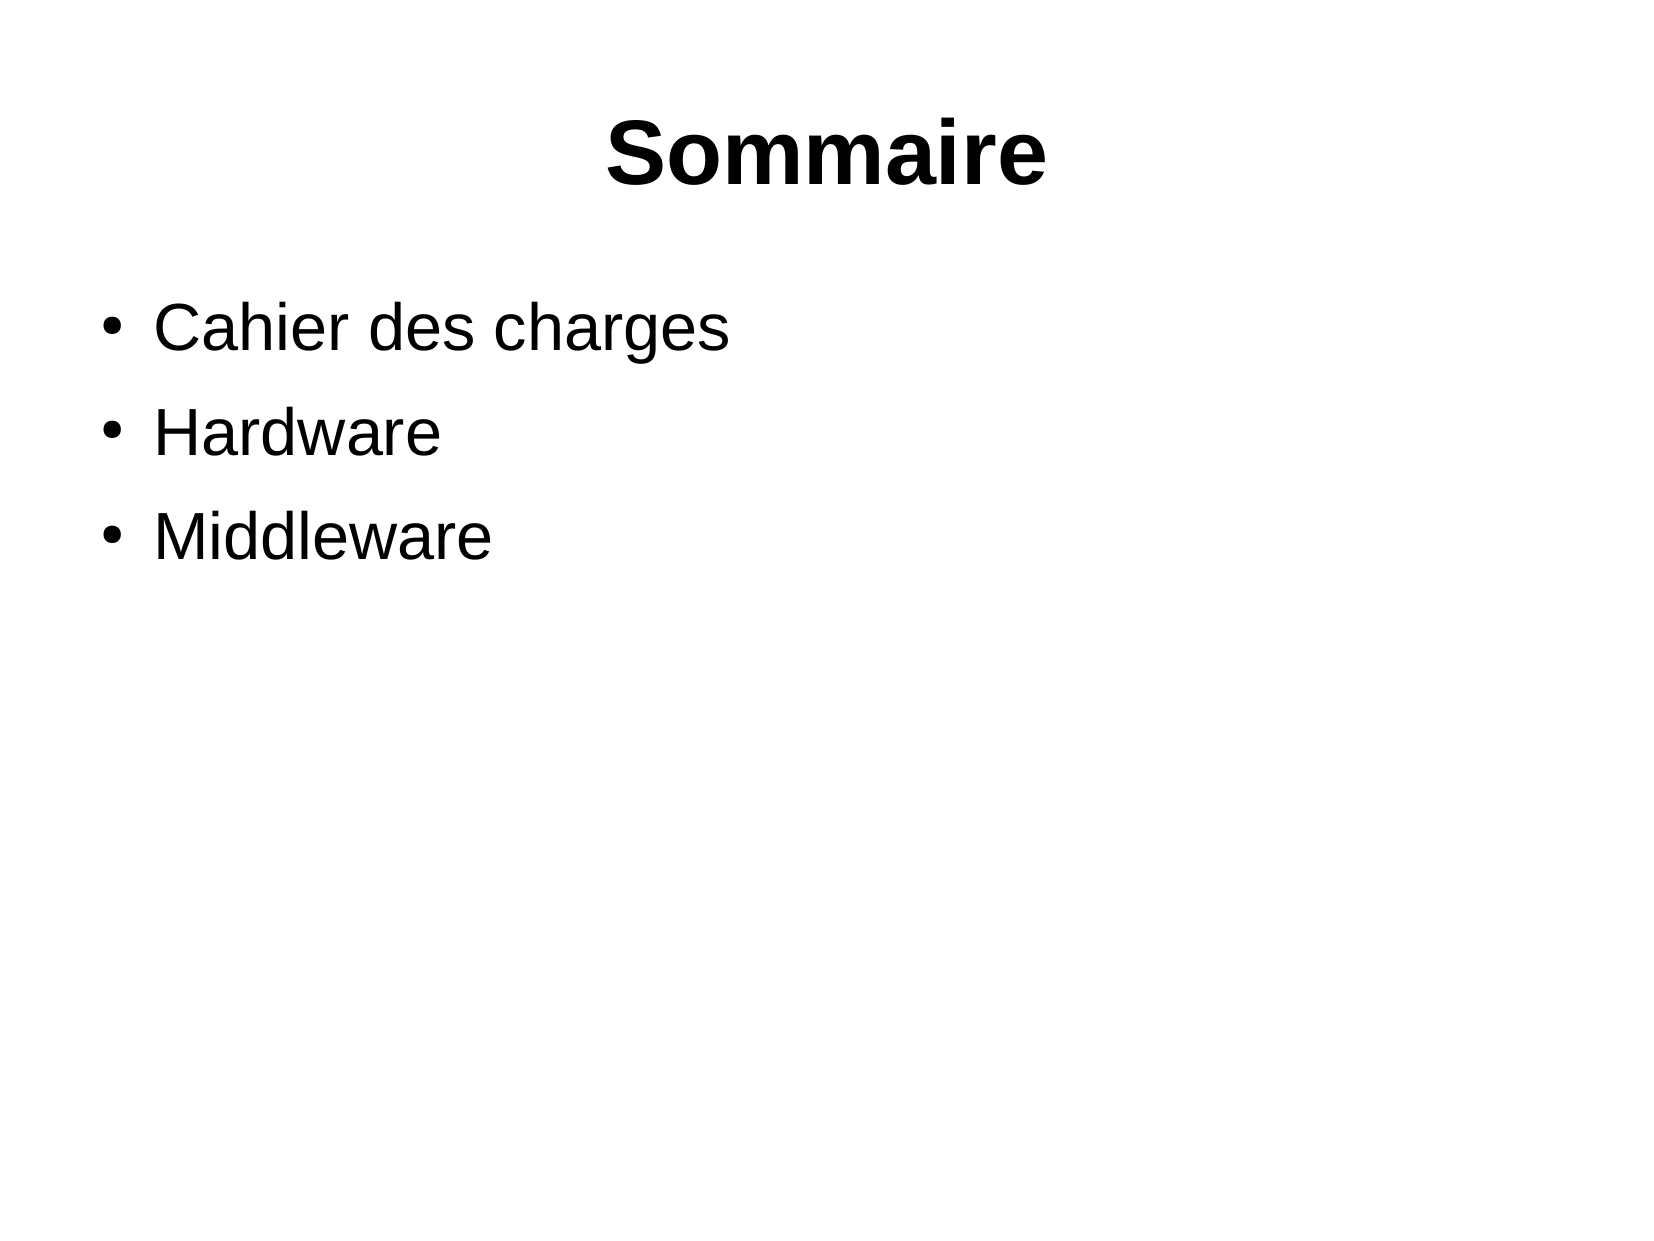

# Sommaire
Cahier des charges
Hardware
Middleware